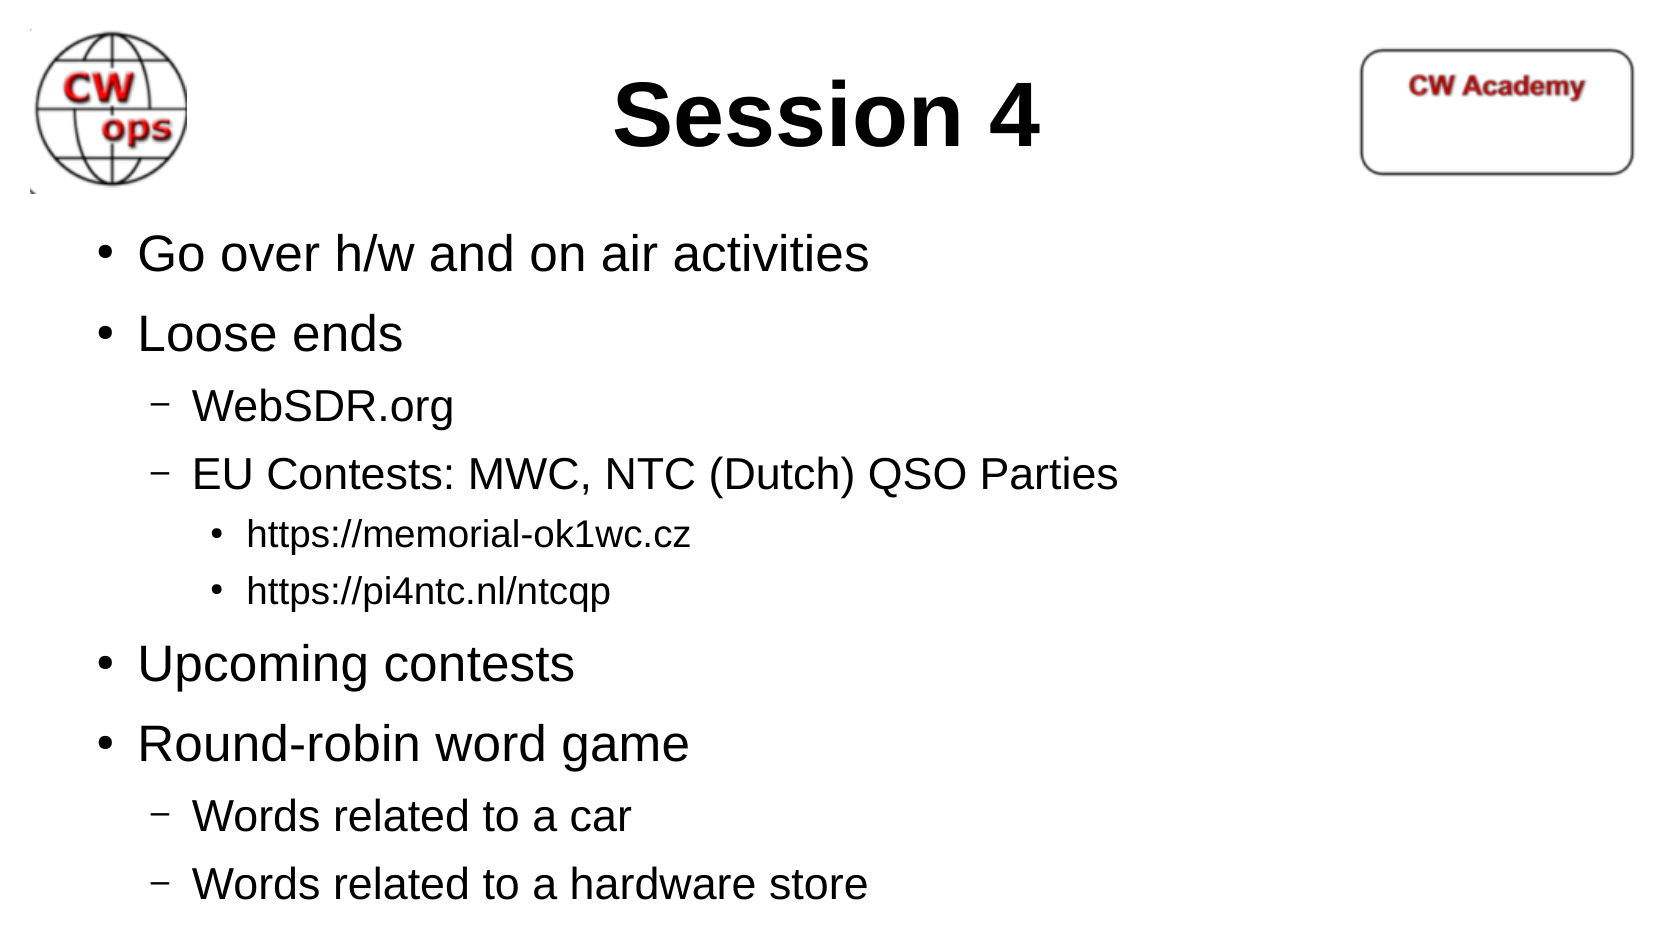

# Session 4
Go over h/w and on air activities
Loose ends
WebSDR.org
EU Contests: MWC, NTC (Dutch) QSO Parties
https://memorial-ok1wc.cz
https://pi4ntc.nl/ntcqp
Upcoming contests
Round-robin word game
Words related to a car
Words related to a hardware store